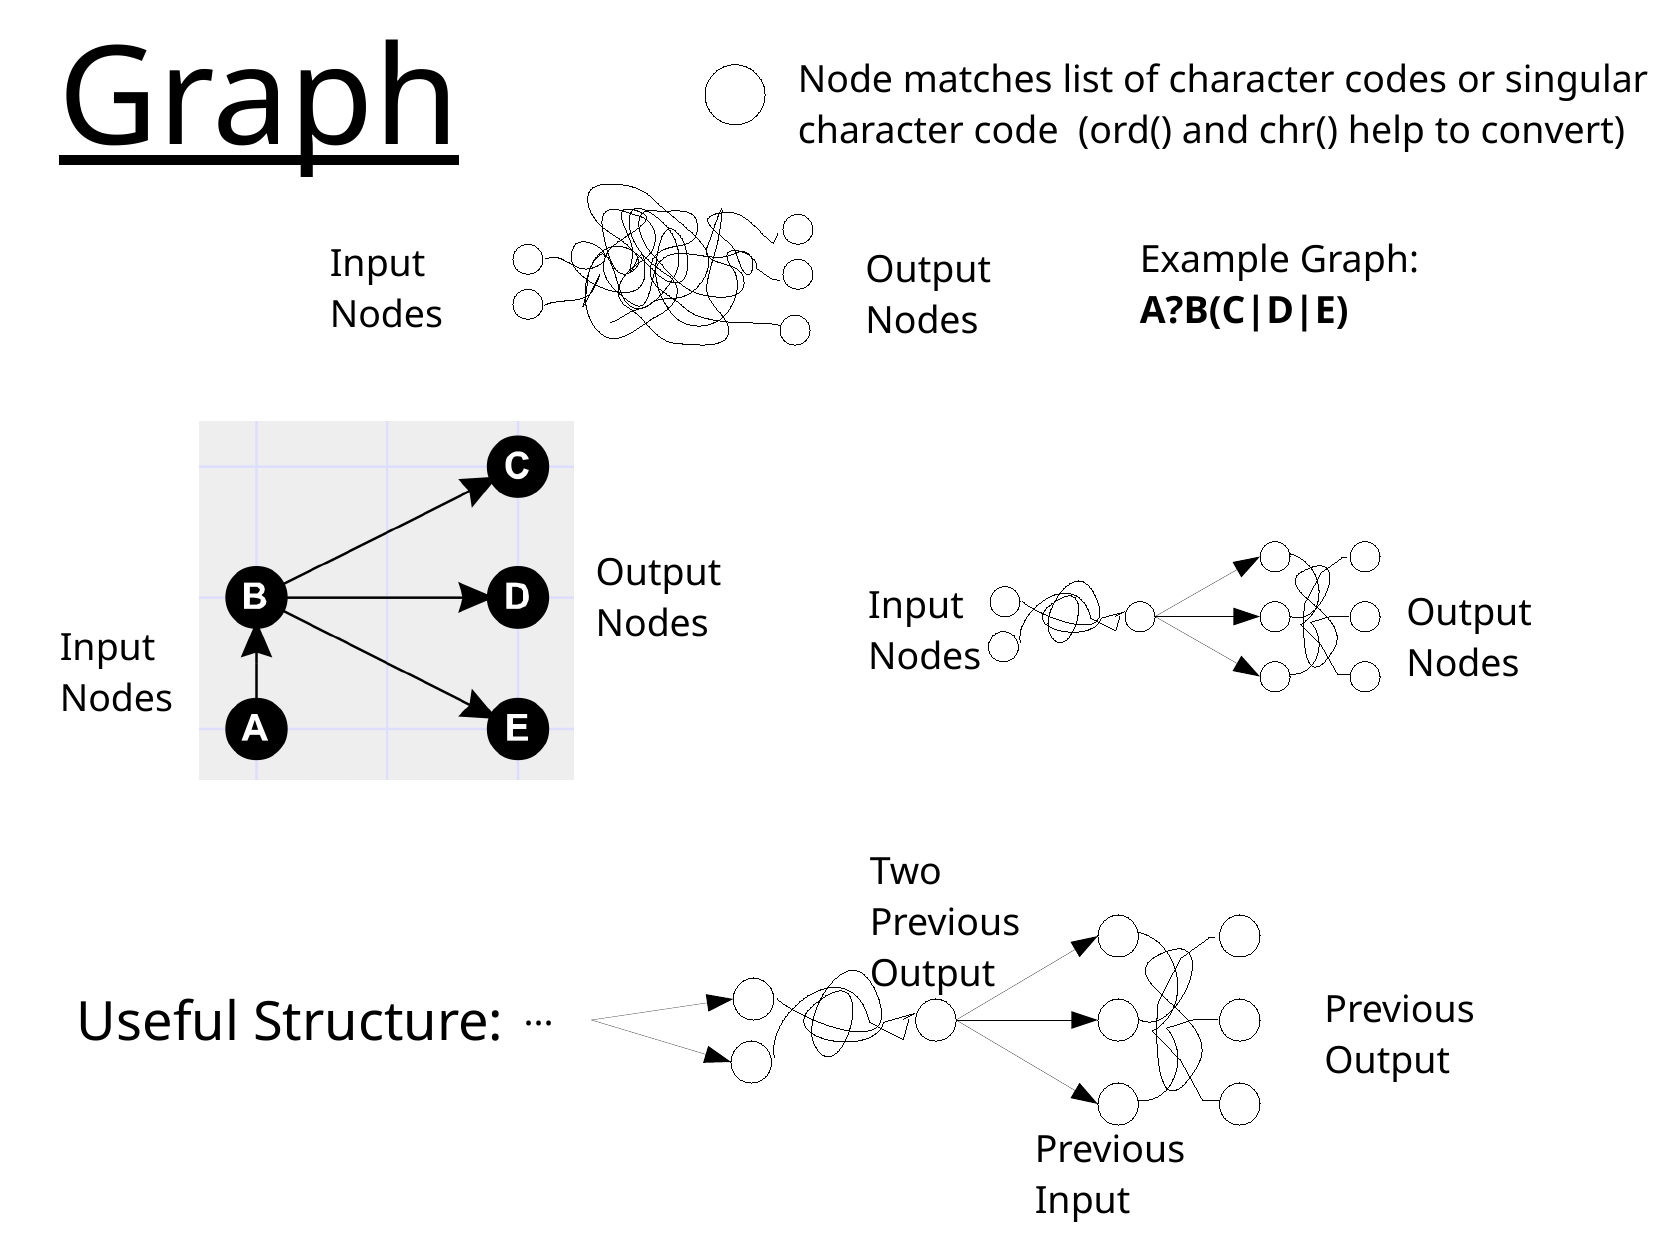

# Graph
Node matches list of character codes or singular
character code (ord() and chr() help to convert)
Example Graph:
A?B(C|D|E)
Input
Nodes
Output
Nodes
Output
Nodes
Input
Nodes
Output
Nodes
Input
Nodes
Two
Previous
Output
Useful Structure:
Previous
Output
...
Previous
Input